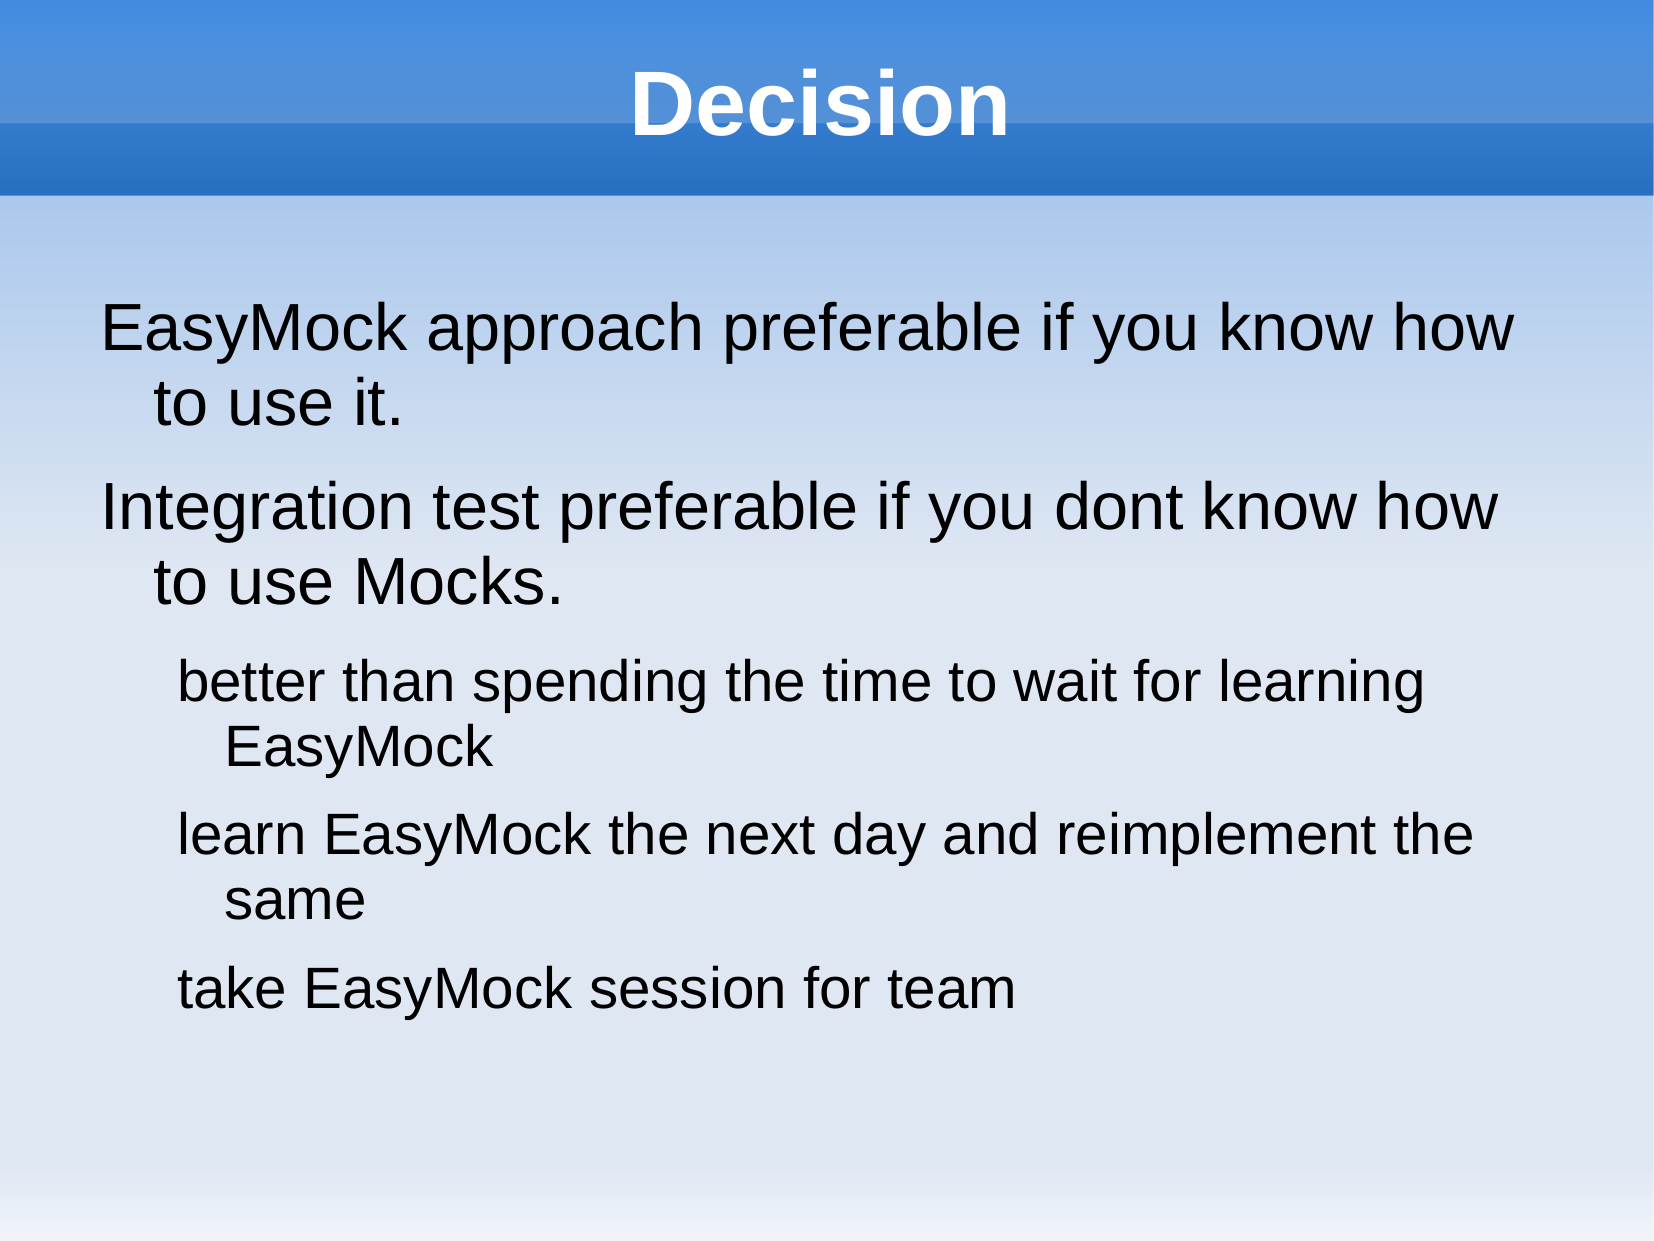

# Decision
EasyMock approach preferable if you know how to use it.
Integration test preferable if you dont know how to use Mocks.
better than spending the time to wait for learning EasyMock
learn EasyMock the next day and reimplement the same
take EasyMock session for team